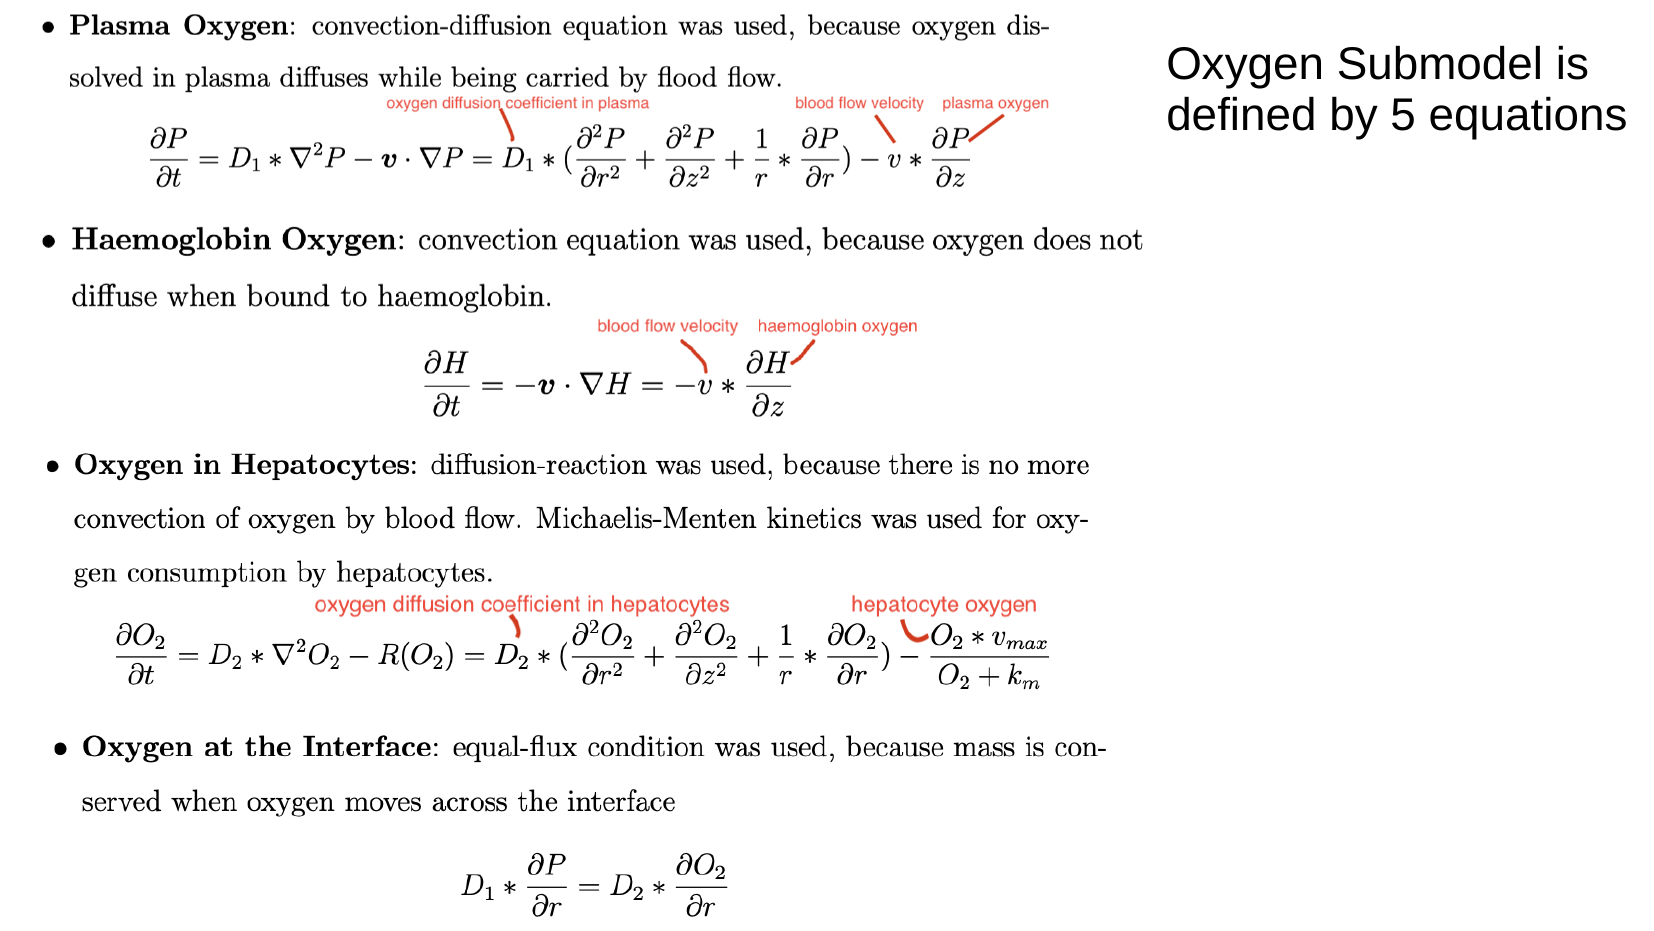

Oxygen Submodel is defined by 5 equations